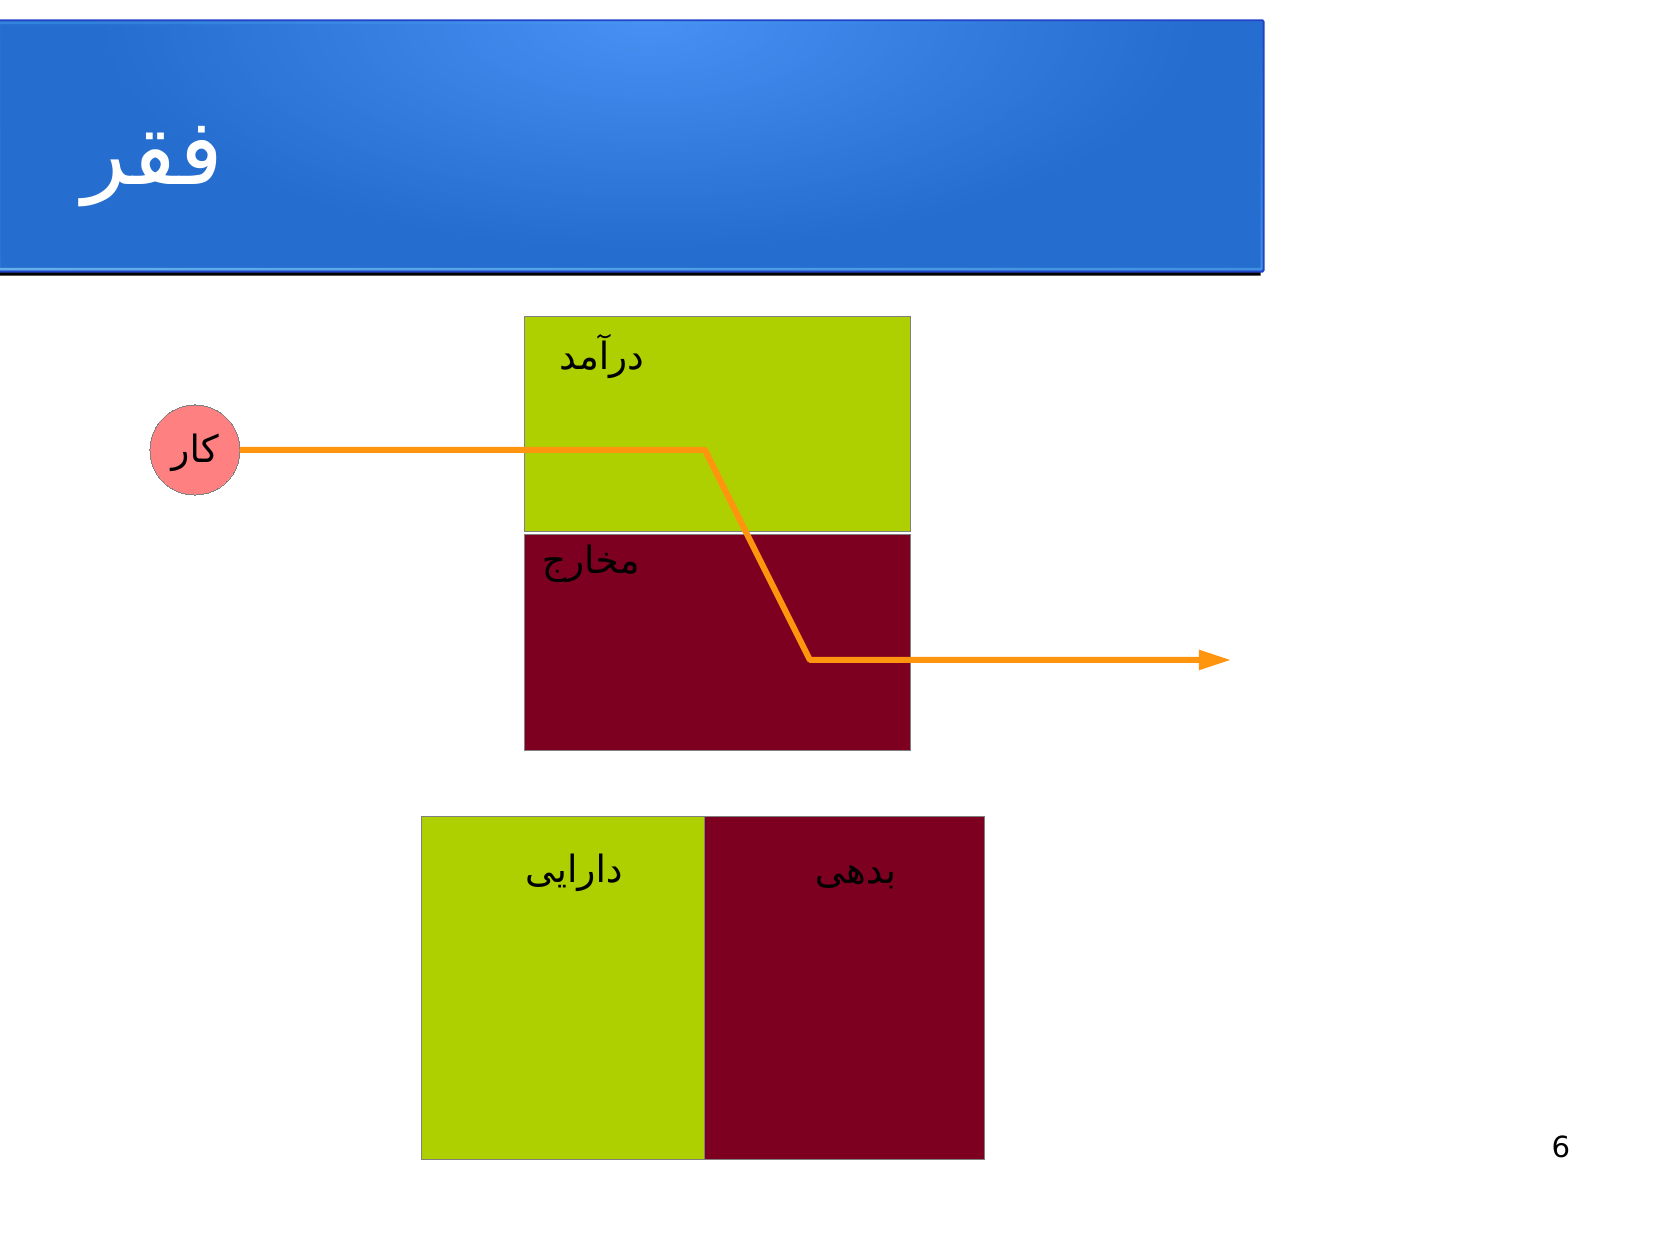

# فقر
درآمد
کار
مخارج
دارایی
بدهی
6